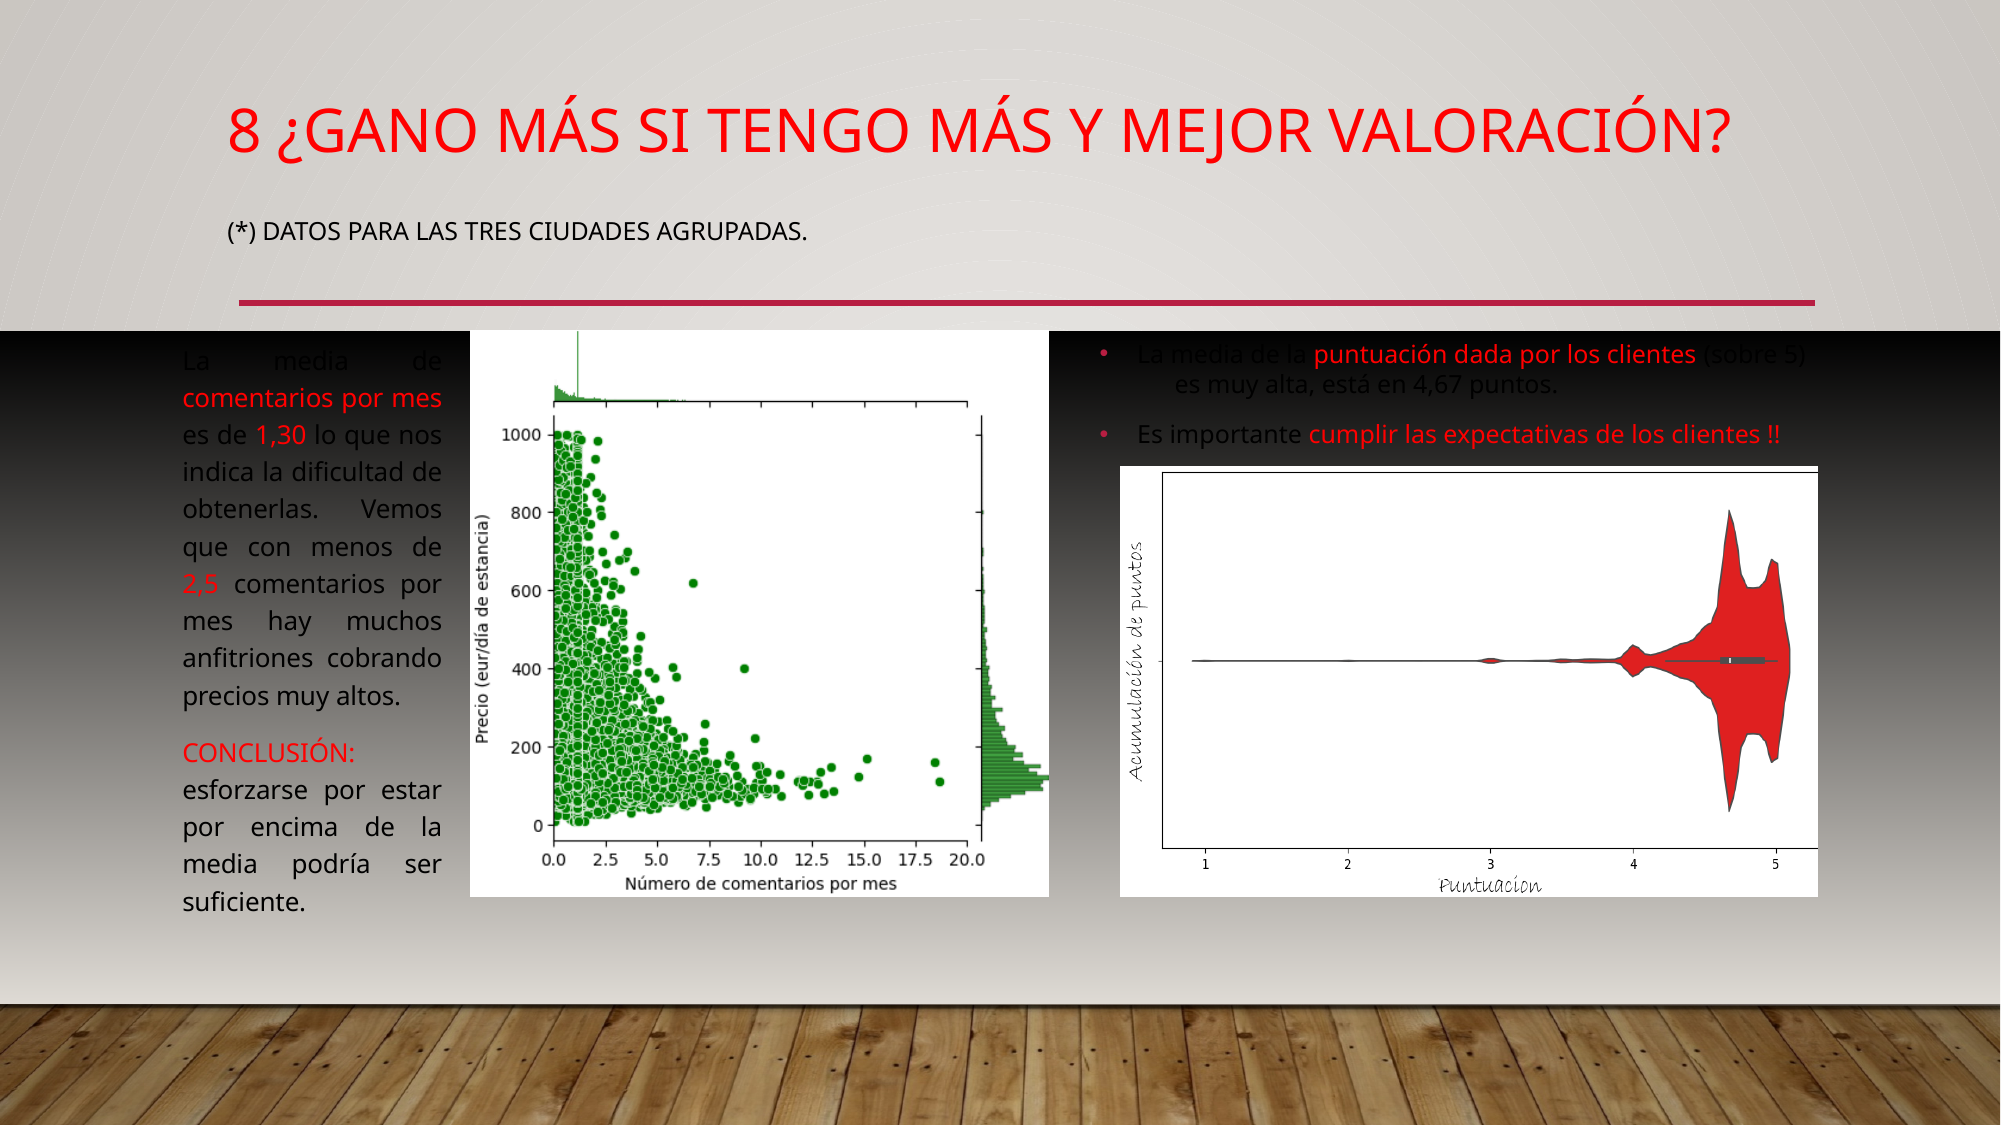

# 8 ¿gano más si tengo más y mejor valoración? (*) Datos para las tres ciudades agrupadas.
La media de comentarios por mes es de 1,30 lo que nos indica la dificultad de obtenerlas. Vemos que con menos de 2,5 comentarios por mes hay muchos anfitriones cobrando precios muy altos.
CONCLUSIÓN: esforzarse por estar por encima de la media podría ser suficiente.
La media de la puntuación dada por los clientes (sobre 5) es muy alta, está en 4,67 puntos.
Es importante cumplir las expectativas de los clientes !!